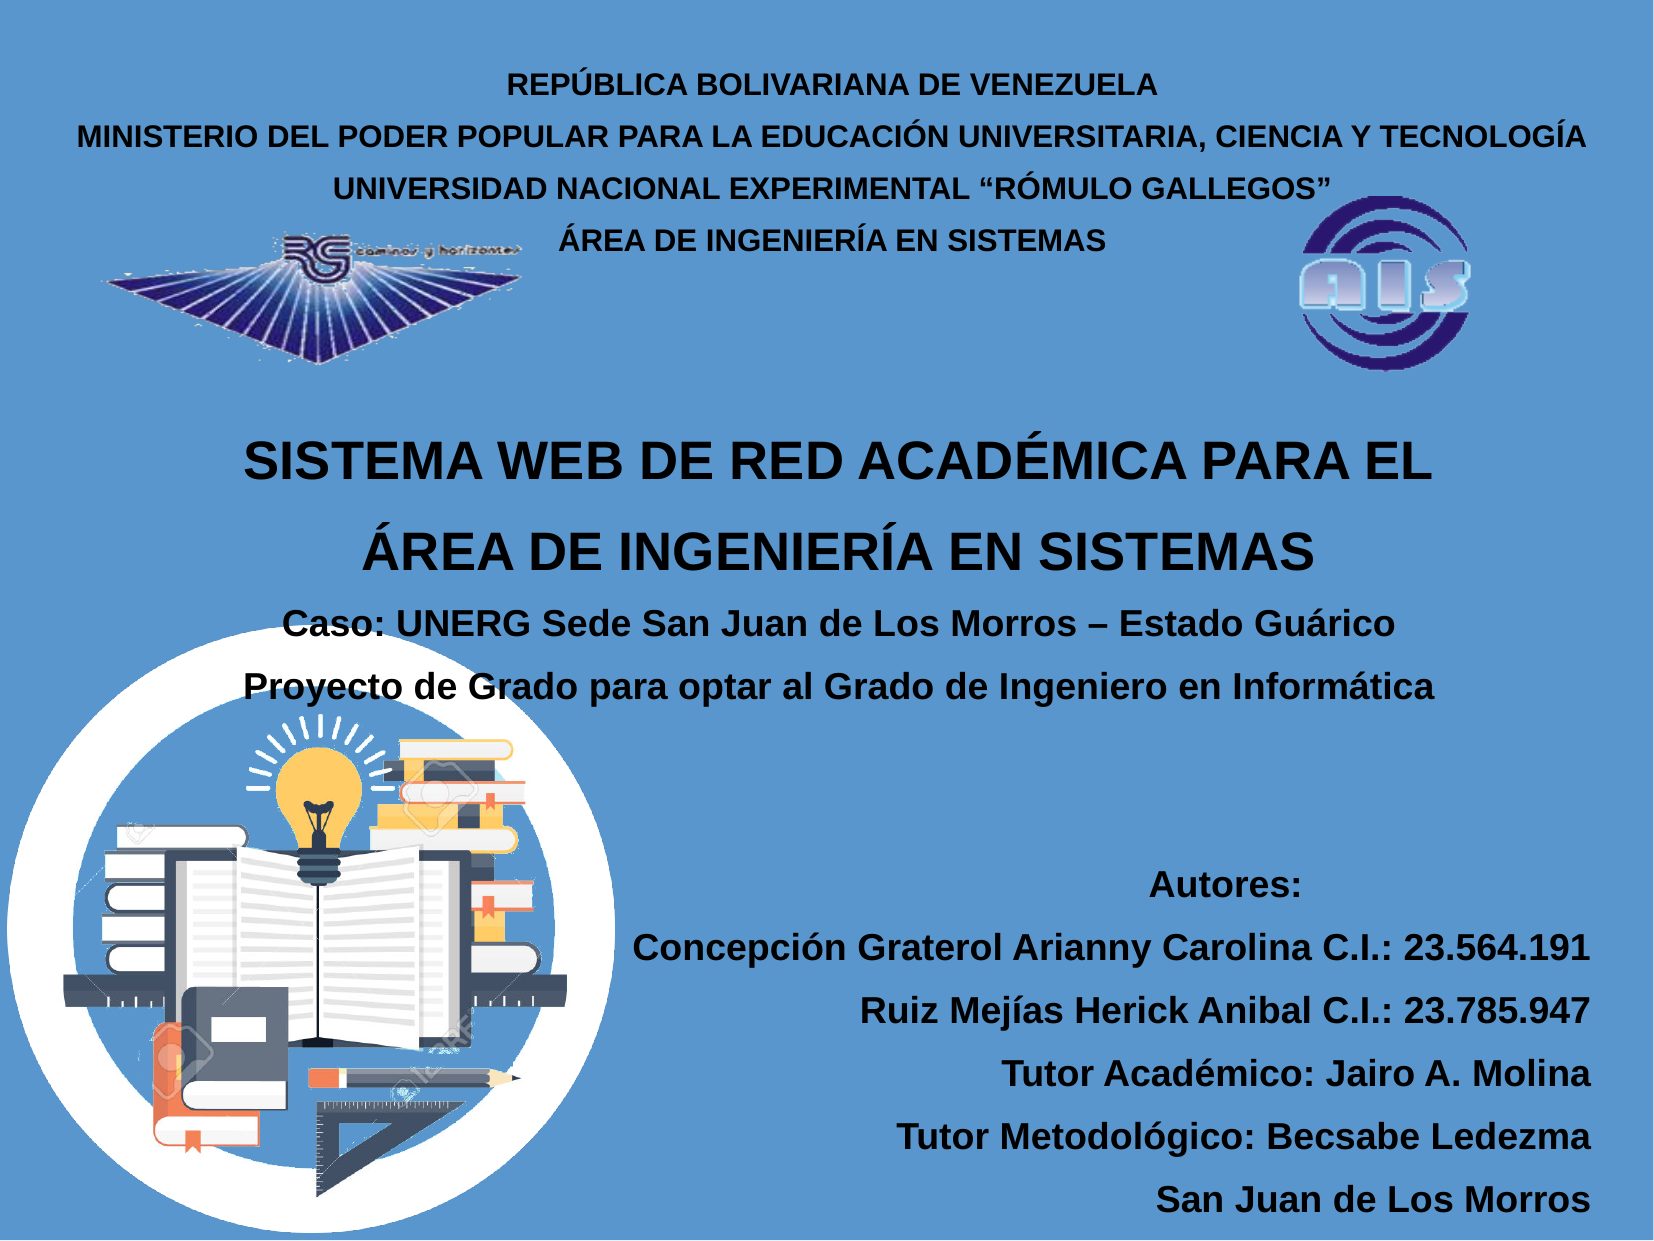

REPÚBLICA BOLIVARIANA DE VENEZUELA
MINISTERIO DEL PODER POPULAR PARA LA EDUCACIÓN UNIVERSITARIA, CIENCIA Y TECNOLOGÍA
UNIVERSIDAD NACIONAL EXPERIMENTAL “RÓMULO GALLEGOS”
ÁREA DE INGENIERÍA EN SISTEMAS
SISTEMA WEB DE RED ACADÉMICA PARA EL ÁREA DE INGENIERÍA EN SISTEMAS
Caso: UNERG Sede San Juan de Los Morros – Estado Guárico
Proyecto de Grado para optar al Grado de Ingeniero en Informática
Autores:
Concepción Graterol Arianny Carolina C.I.: 23.564.191
Ruiz Mejías Herick Anibal C.I.: 23.785.947
Tutor Académico: Jairo A. Molina
Tutor Metodológico: Becsabe Ledezma
San Juan de Los Morros